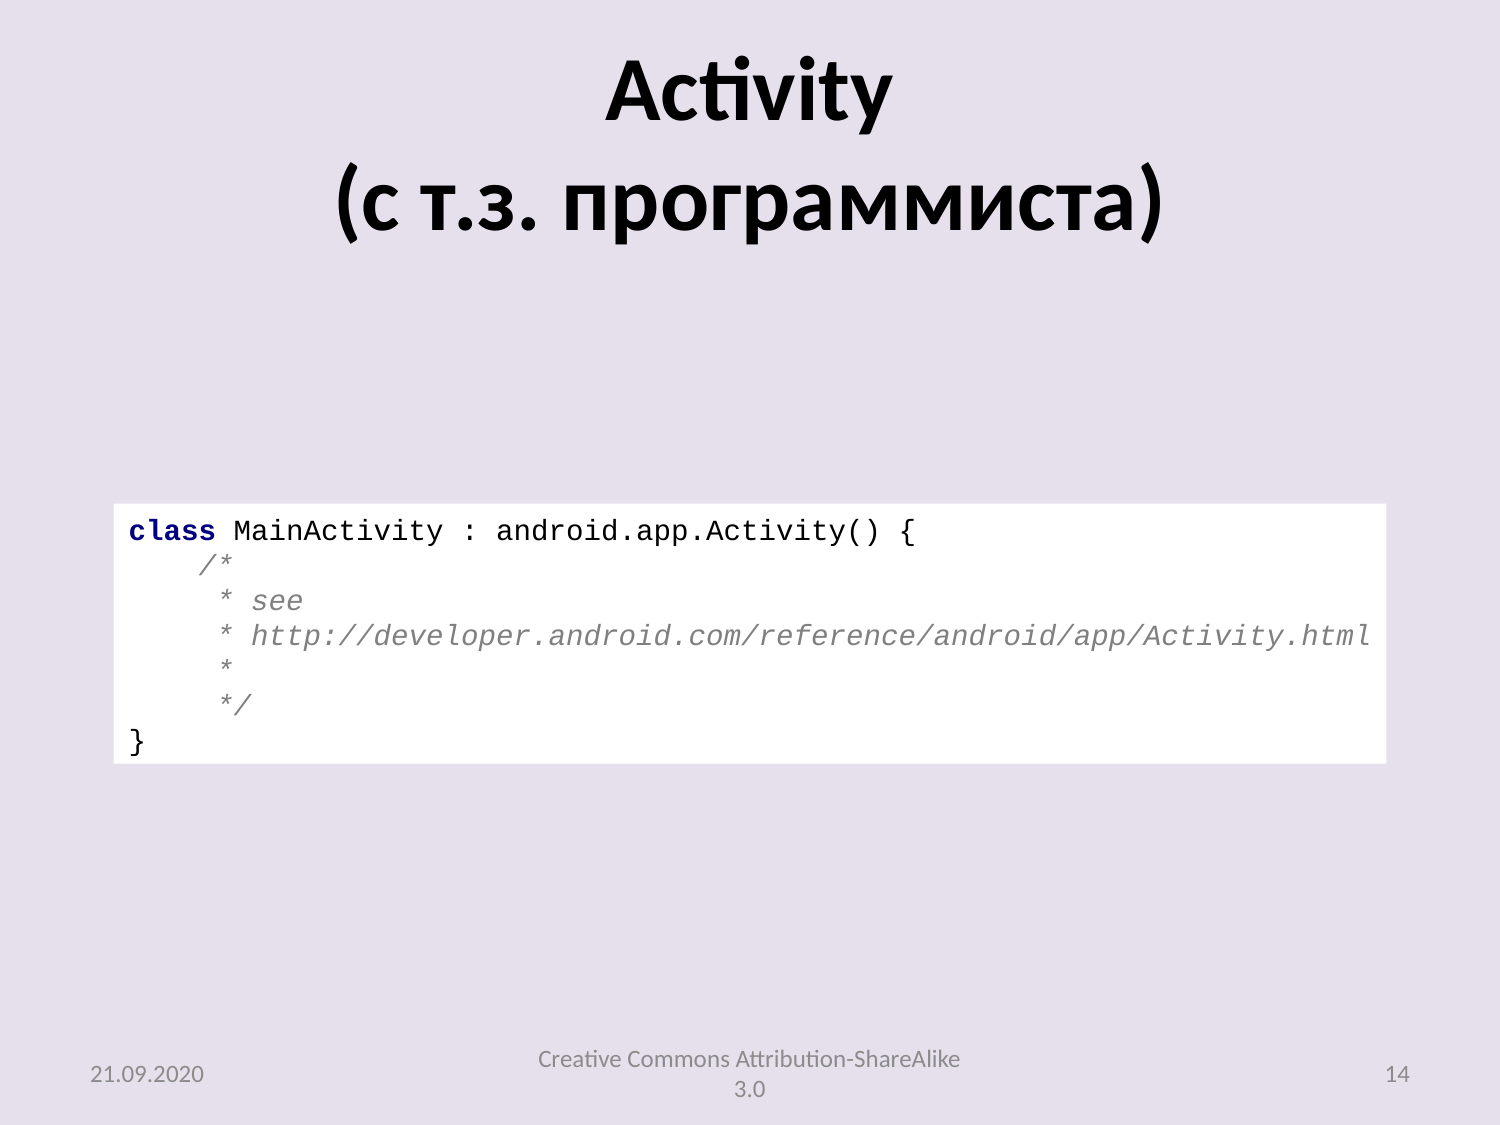

# Activity (с т.з. программиста)
class MainActivity : android.app.Activity() {
 /*
 * see
 * http://developer.android.com/reference/android/app/Activity.html
 *
 */
}
21.09.2020
Creative Commons Attribution-ShareAlike 3.0
14